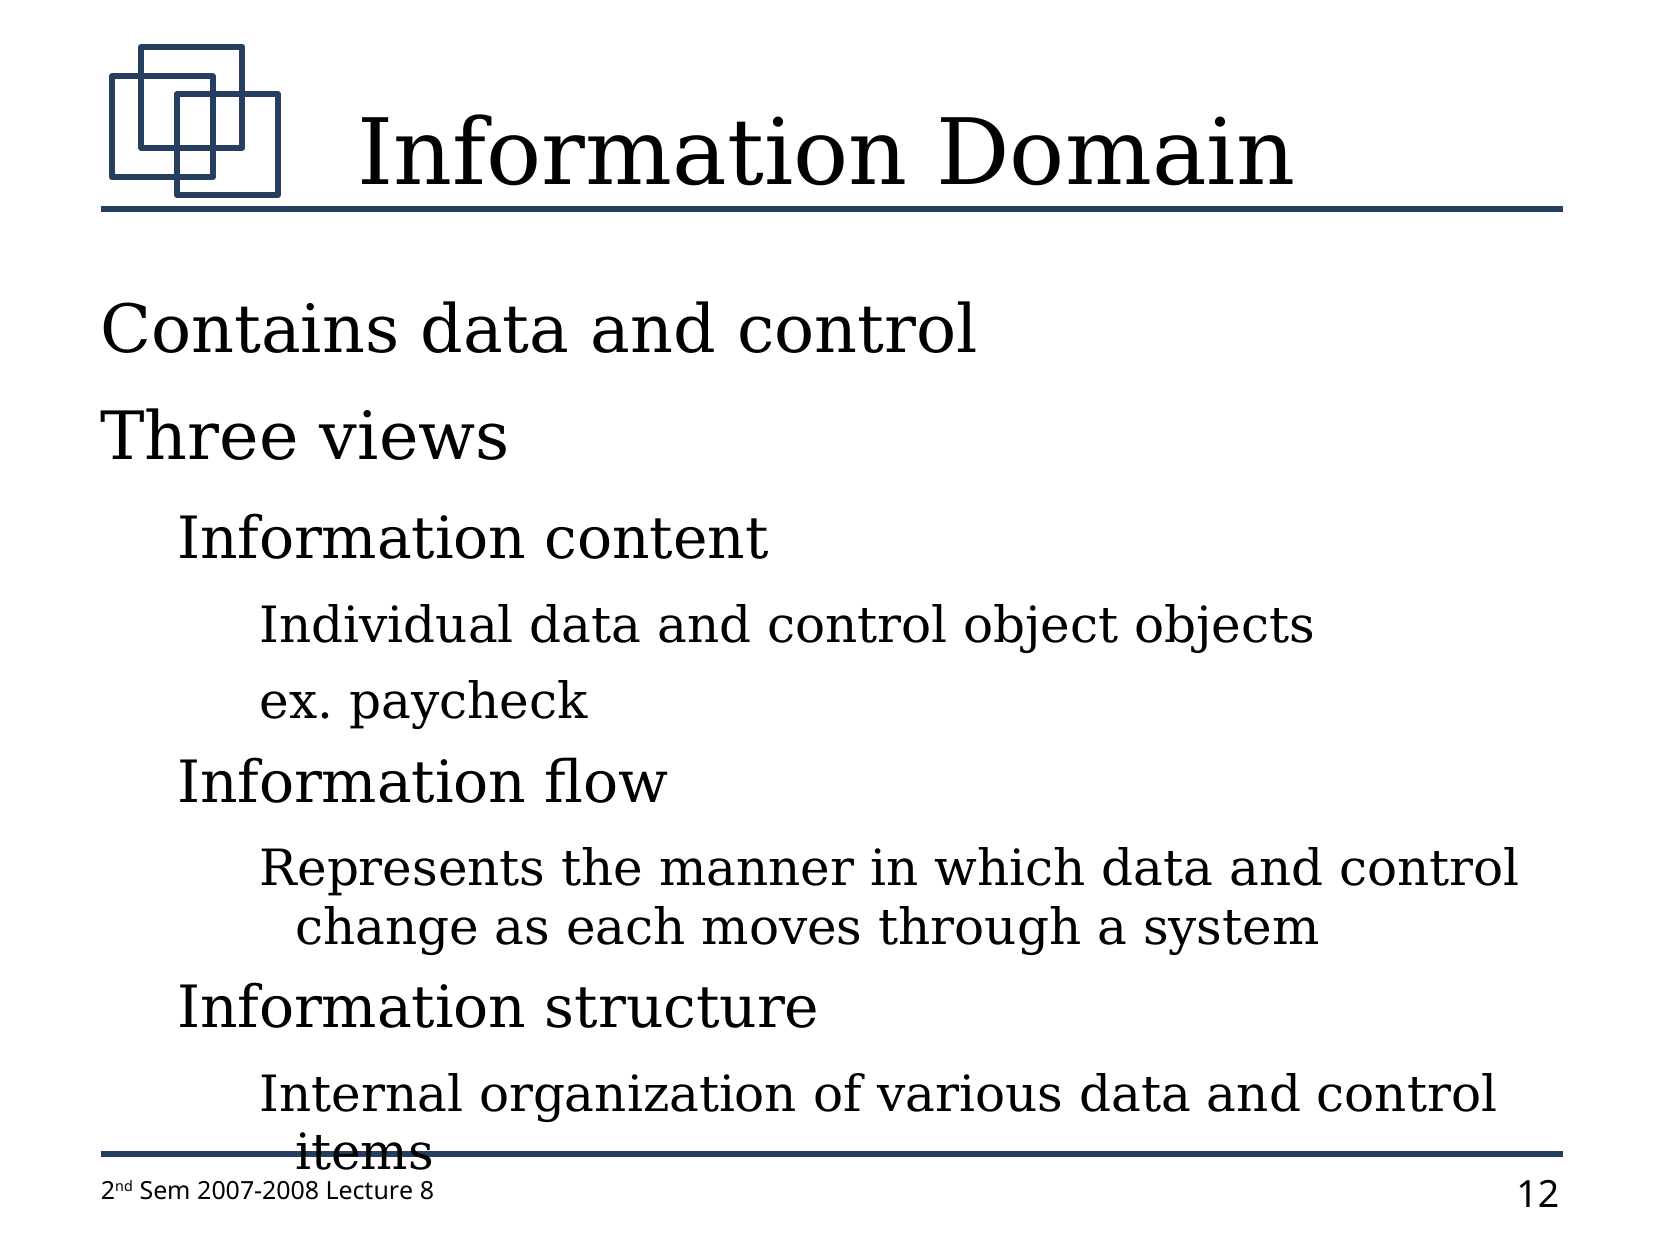

# Information Domain
Contains data and control
Three views
Information content
Individual data and control object objects
ex. paycheck
Information flow
Represents the manner in which data and control change as each moves through a system
Information structure
Internal organization of various data and control items